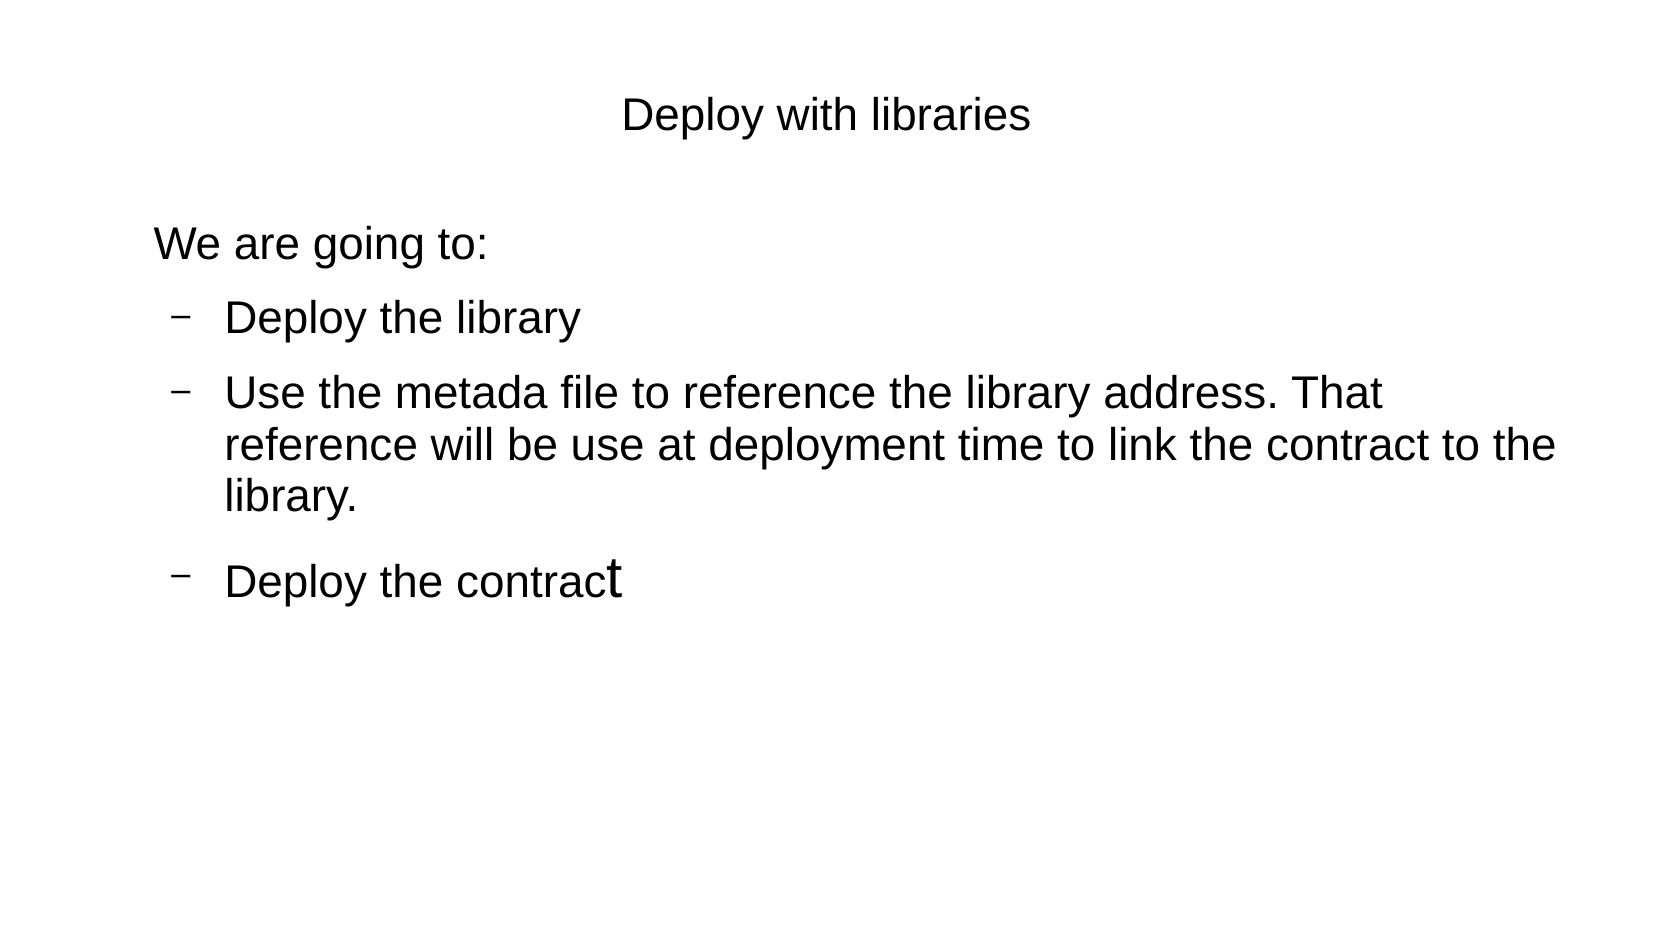

Deploy with libraries
# We are going to:
Deploy the library
Use the metada file to reference the library address. That reference will be use at deployment time to link the contract to the library.
Deploy the contract